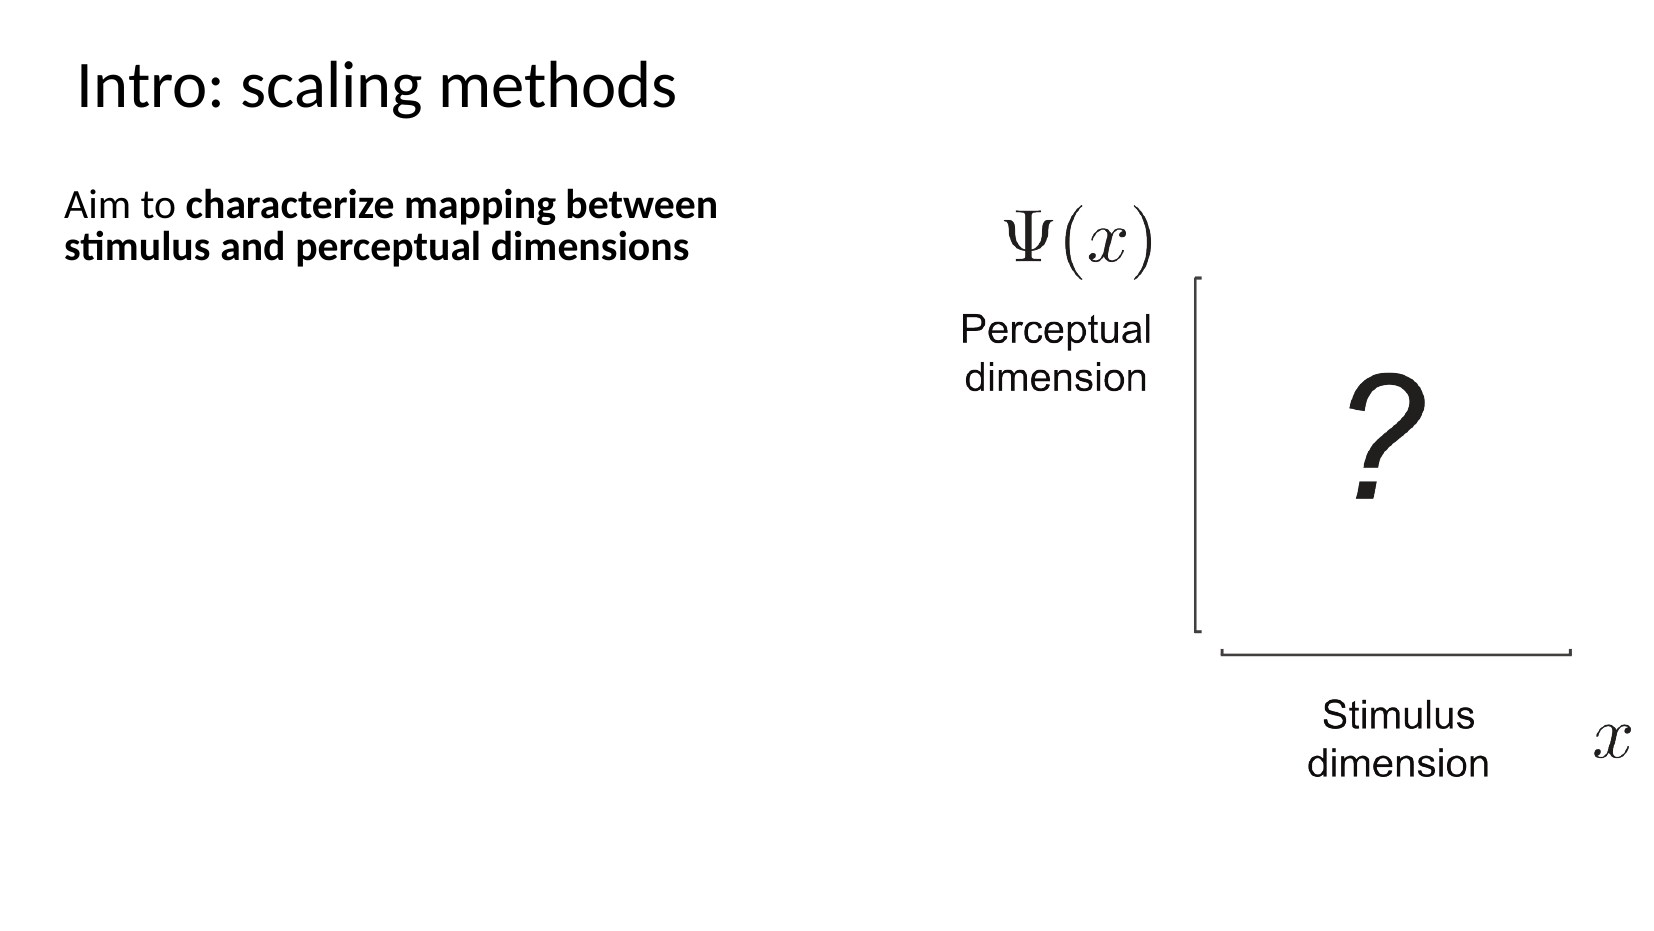

# Intro: scaling methods
Aim to characterize mapping between stimulus and perceptual dimensions